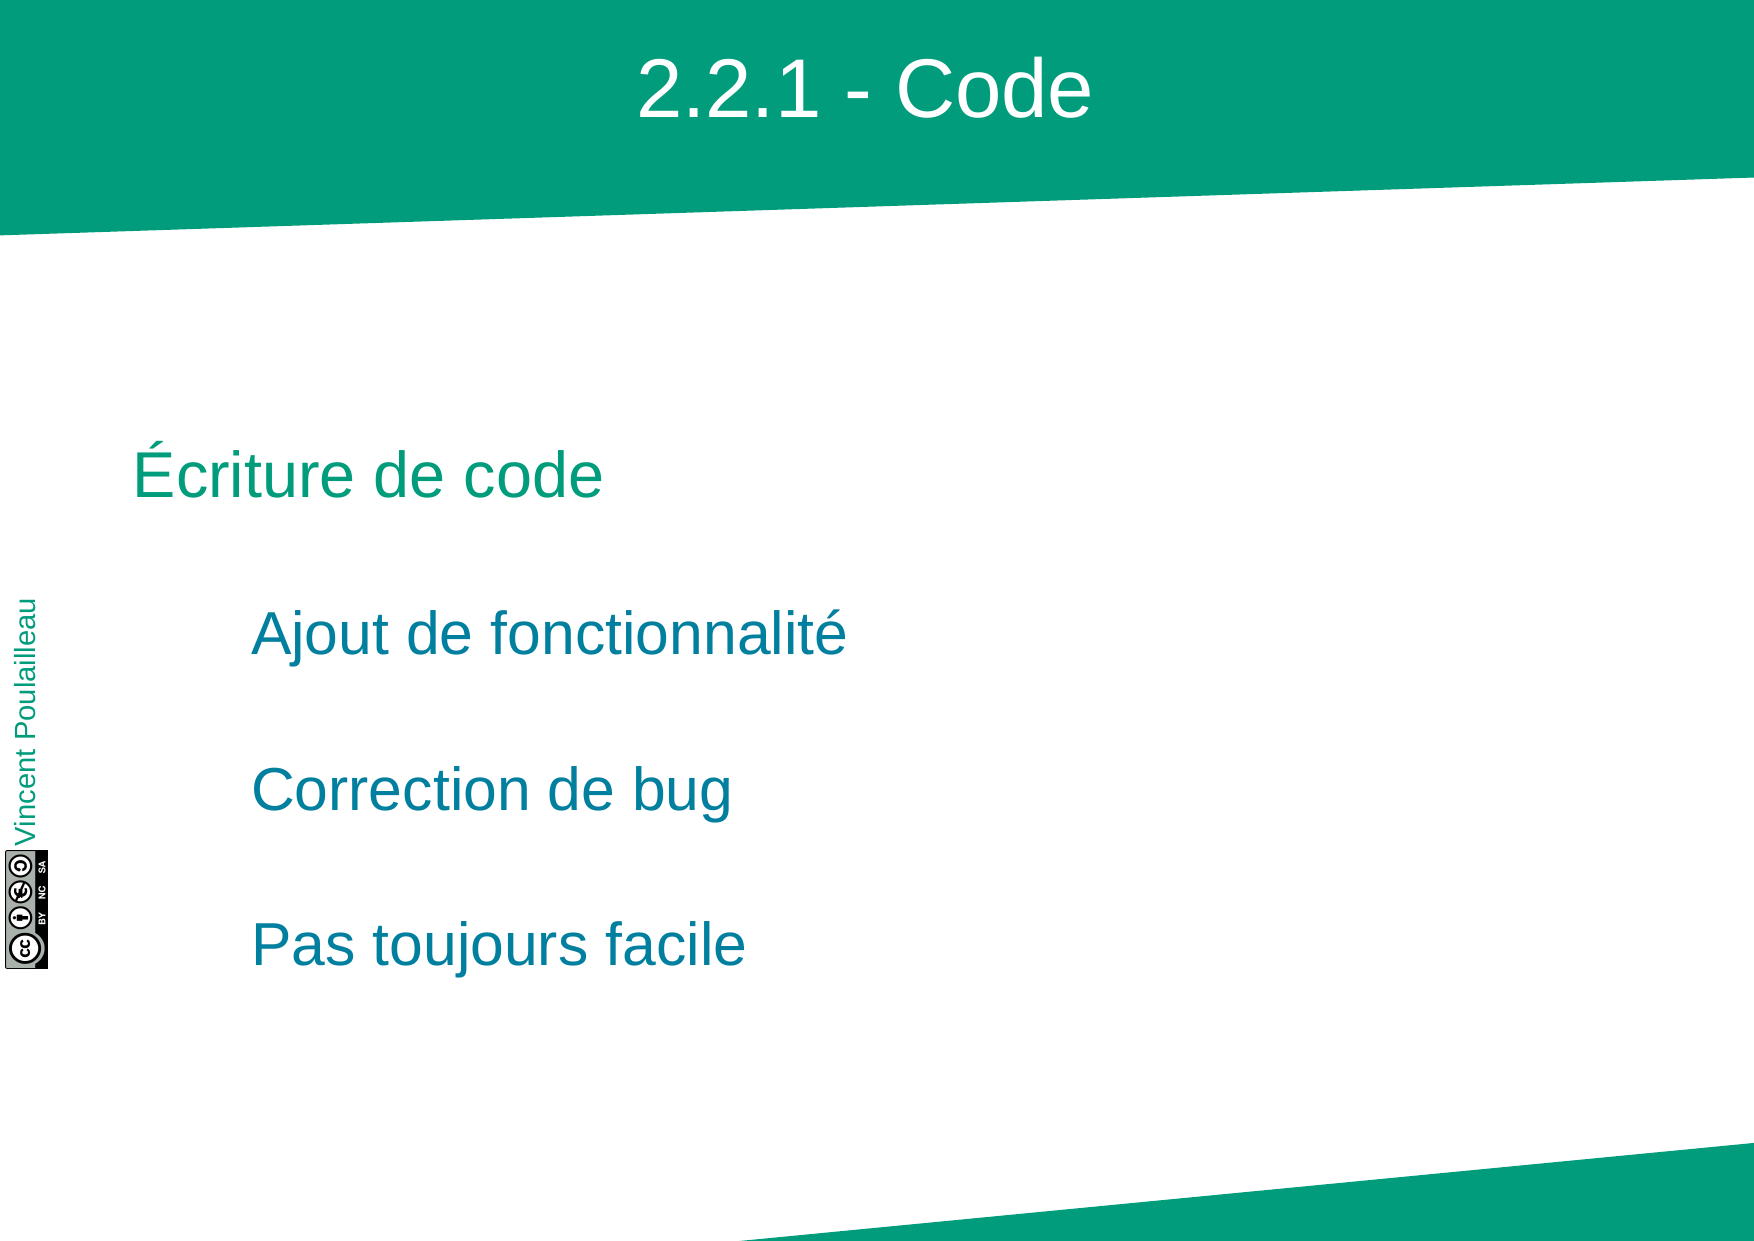

2.2.1 - Code
Écriture de code
Ajout de fonctionnalité
Correction de bug
Pas toujours facile
© 2019 Vincent Poulailleau